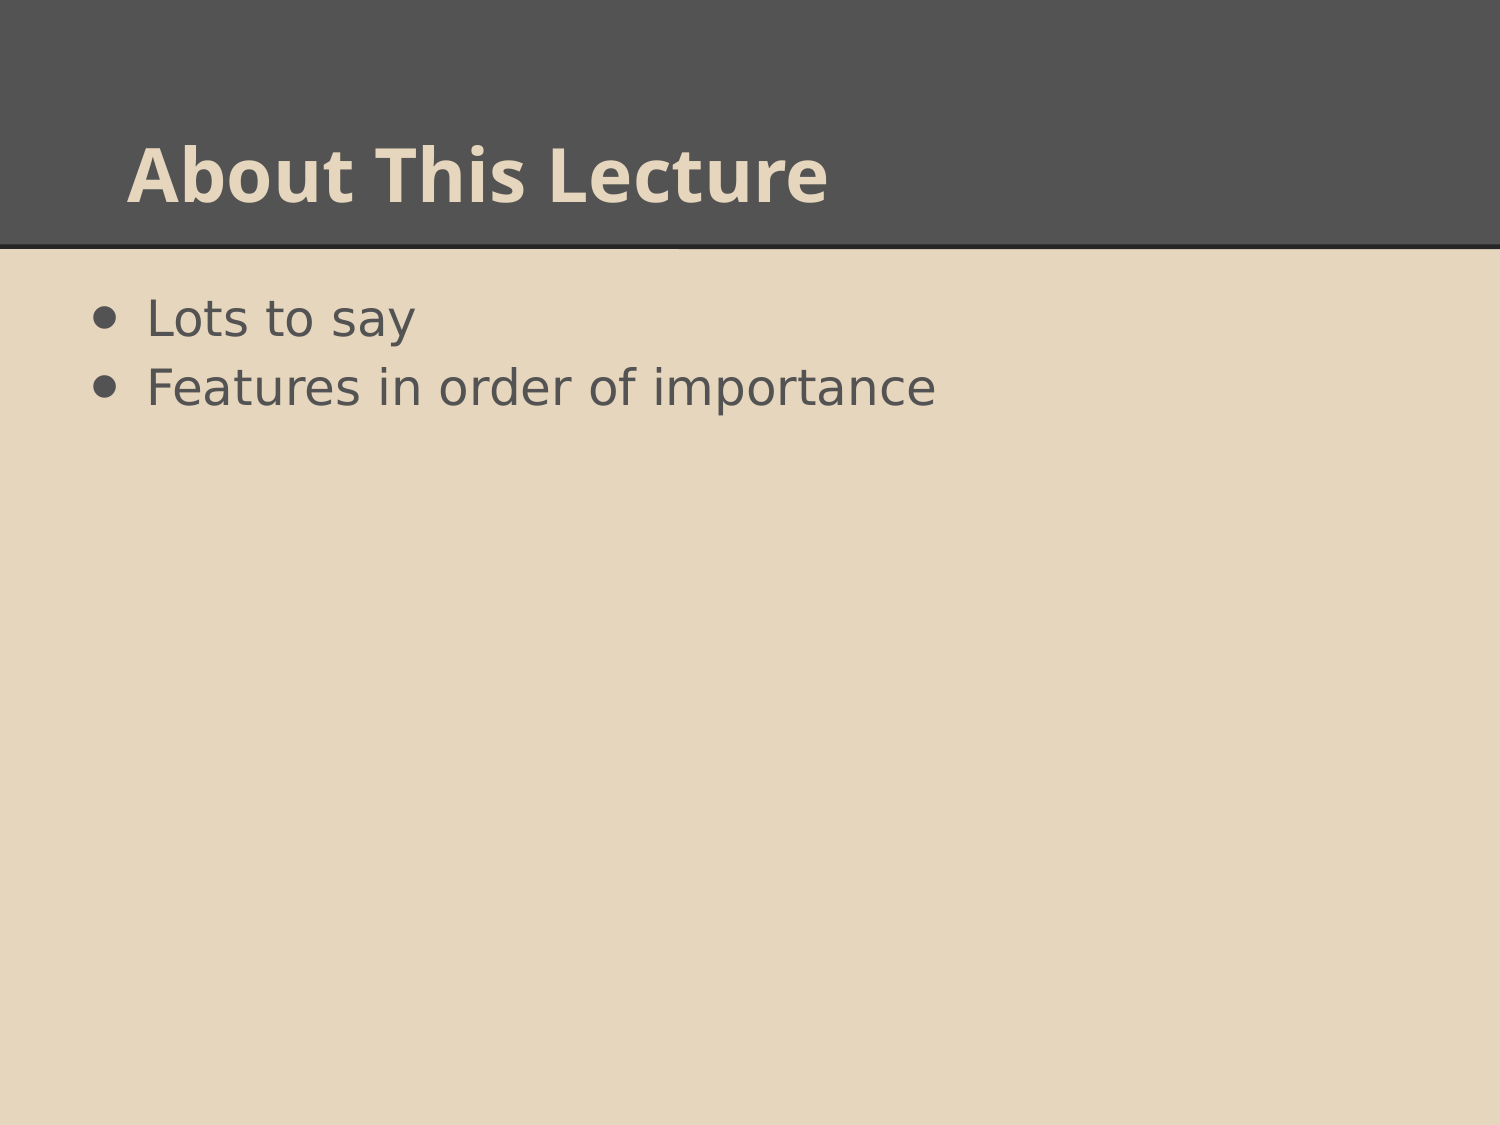

# About This Lecture
Lots to say
Features in order of importance